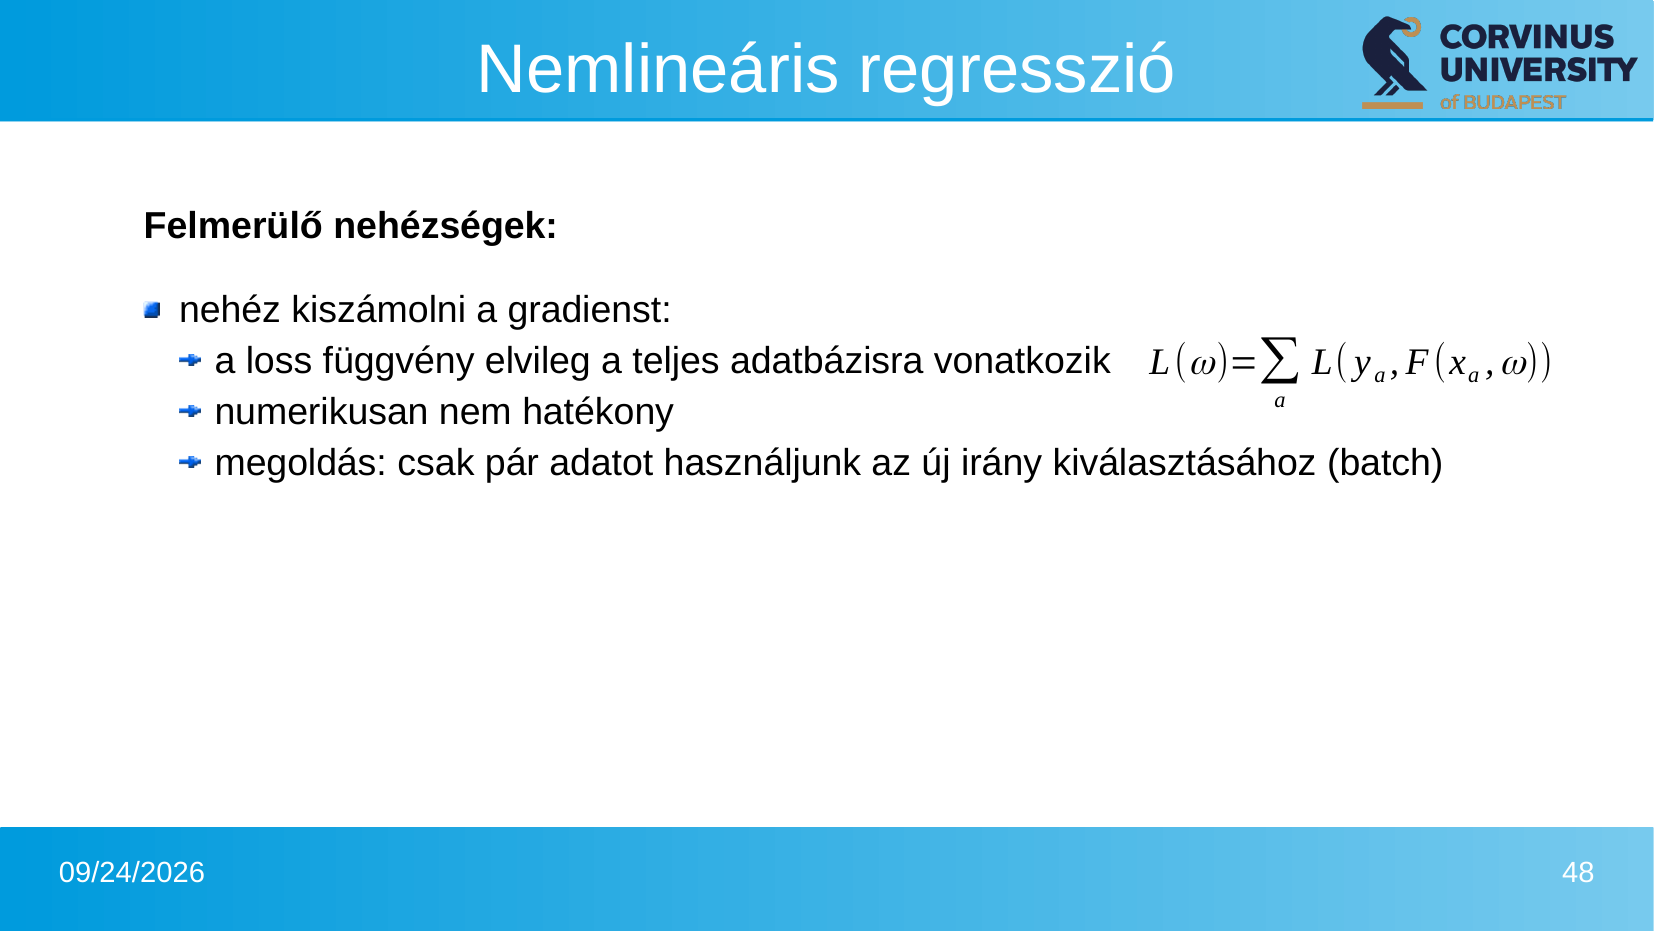

# Nemlineáris regresszió
Felmerülő nehézségek:
nehéz kiszámolni a gradienst:
a loss függvény elvileg a teljes adatbázisra vonatkozik
numerikusan nem hatékony
megoldás: csak pár adatot használjunk az új irány kiválasztásához (batch)
48